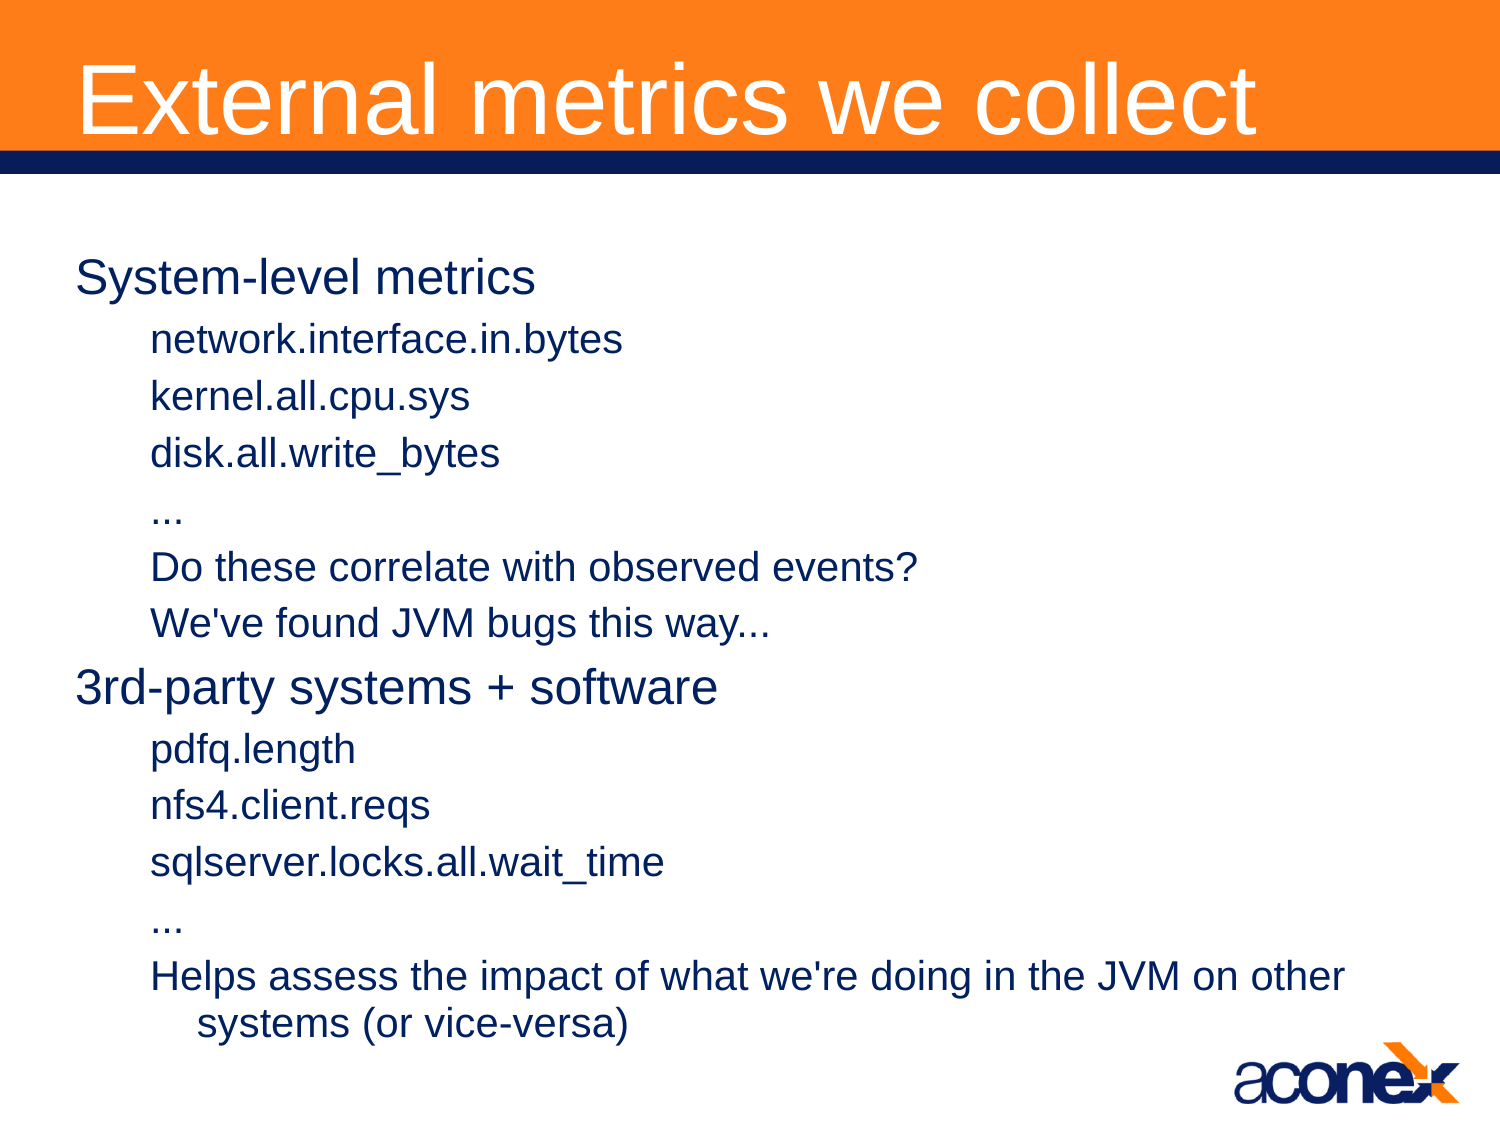

# External metrics we collect
System-level metrics
network.interface.in.bytes
kernel.all.cpu.sys
disk.all.write_bytes
...
Do these correlate with observed events?
We've found JVM bugs this way...
3rd-party systems + software
pdfq.length
nfs4.client.reqs
sqlserver.locks.all.wait_time
...
Helps assess the impact of what we're doing in the JVM on other systems (or vice-versa)